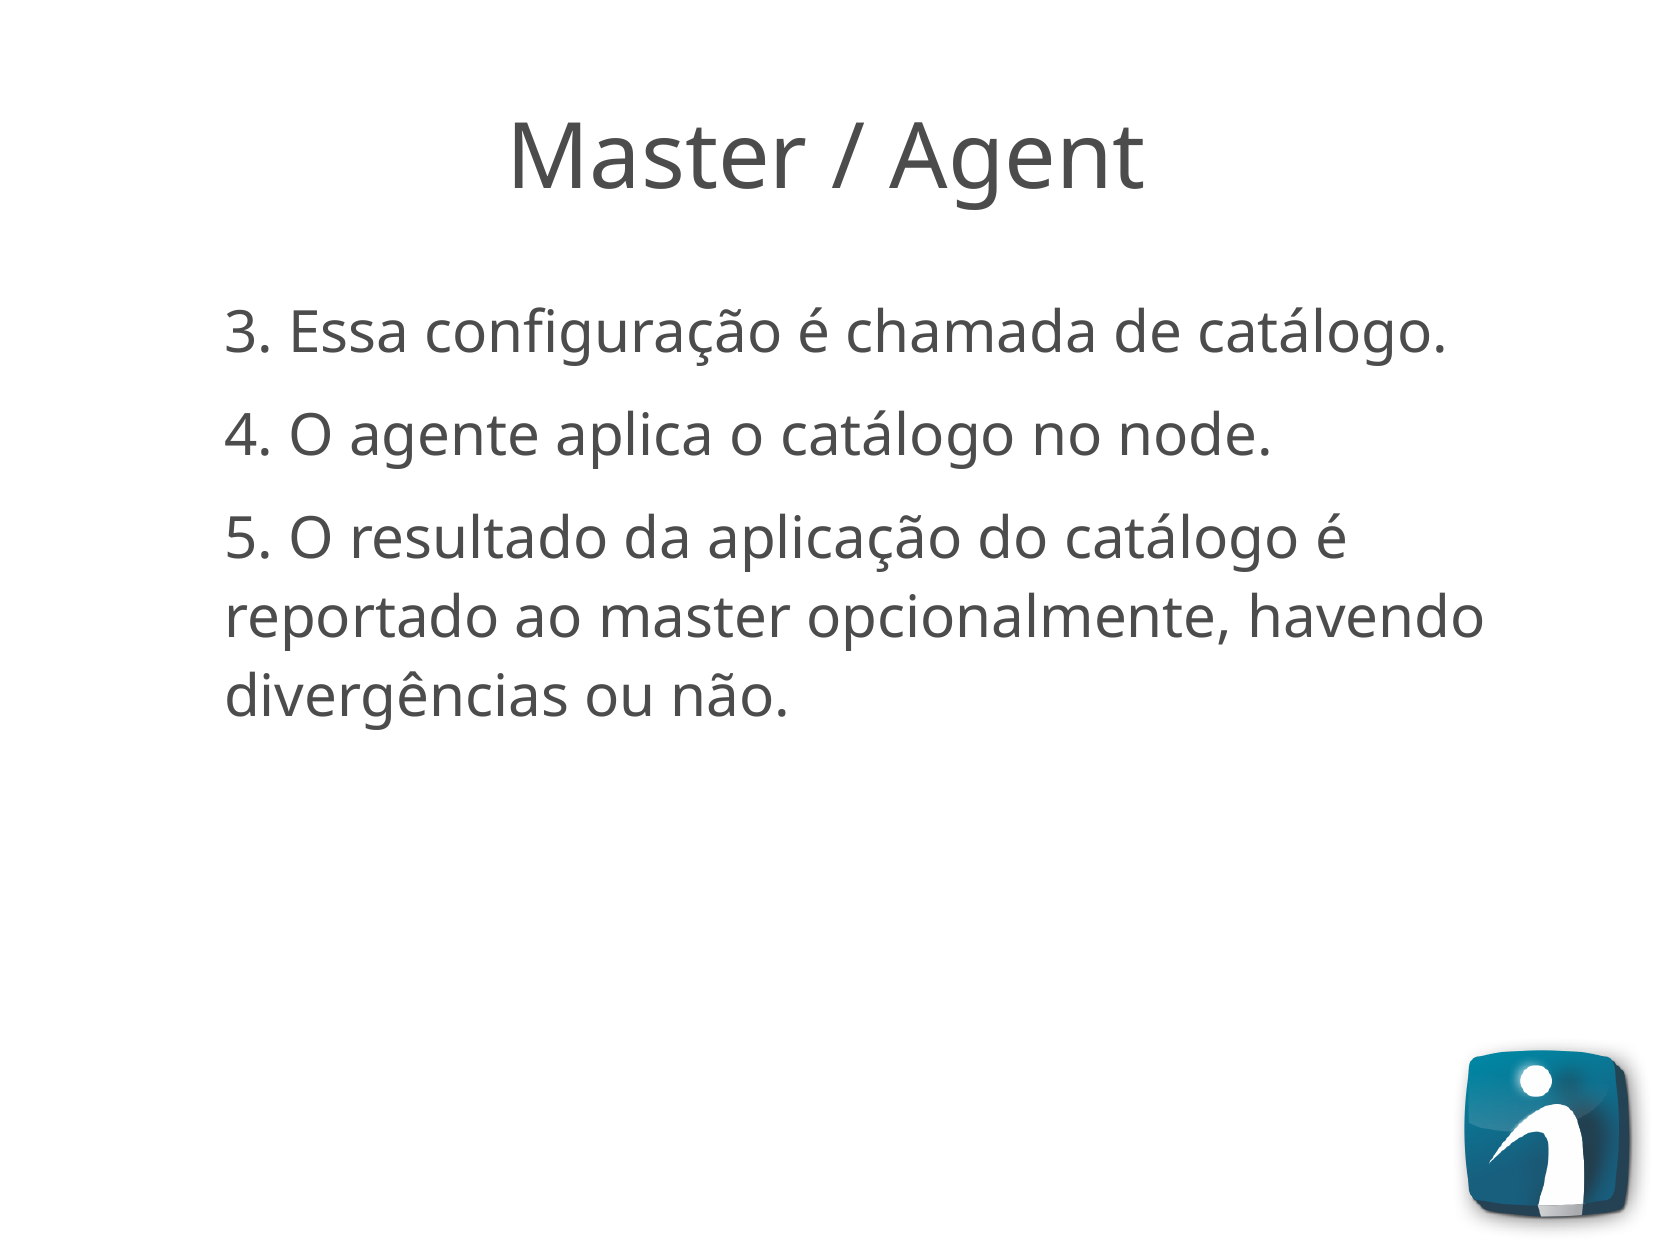

# Master / Agent
3. Essa configuração é chamada de catálogo.
4. O agente aplica o catálogo no node.
5. O resultado da aplicação do catálogo é reportado ao master opcionalmente, havendo divergências ou não.